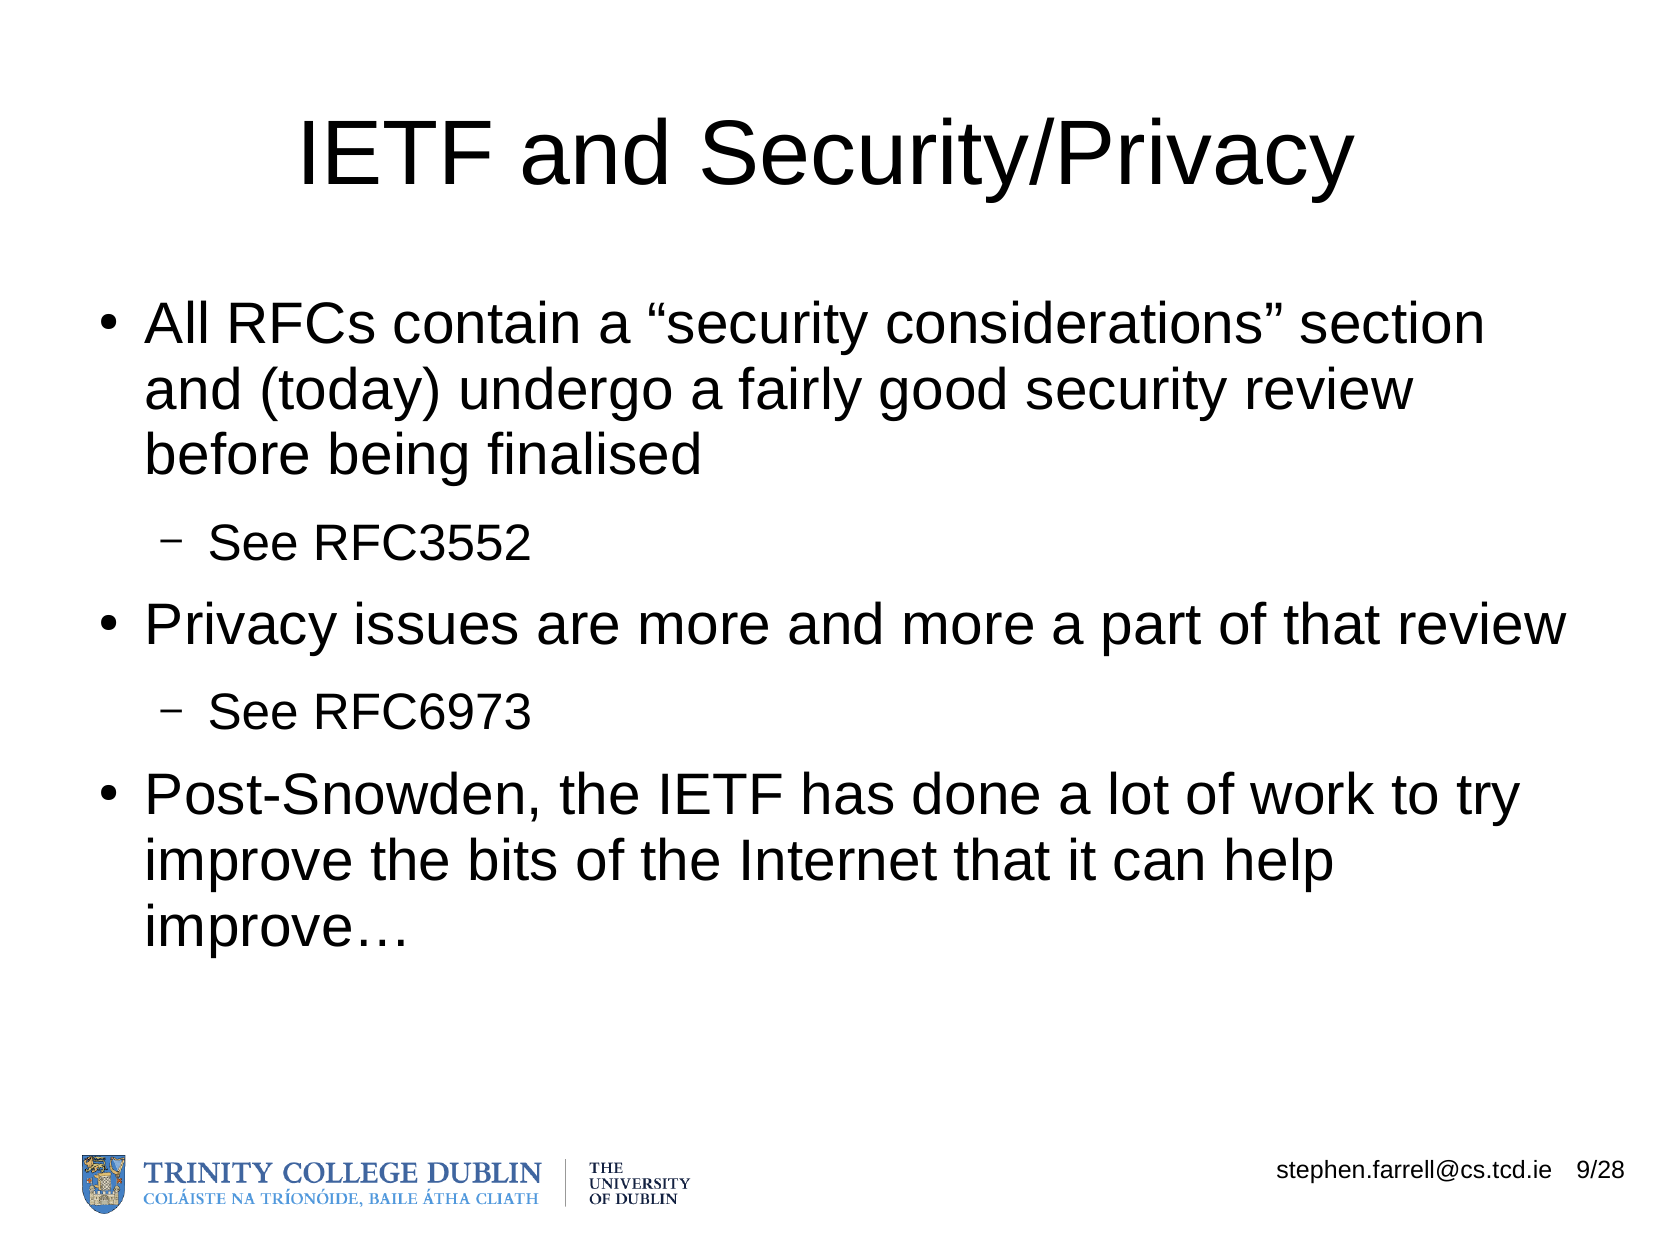

# IETF and Security/Privacy
All RFCs contain a “security considerations” section and (today) undergo a fairly good security review before being finalised
See RFC3552
Privacy issues are more and more a part of that review
See RFC6973
Post-Snowden, the IETF has done a lot of work to try improve the bits of the Internet that it can help improve…